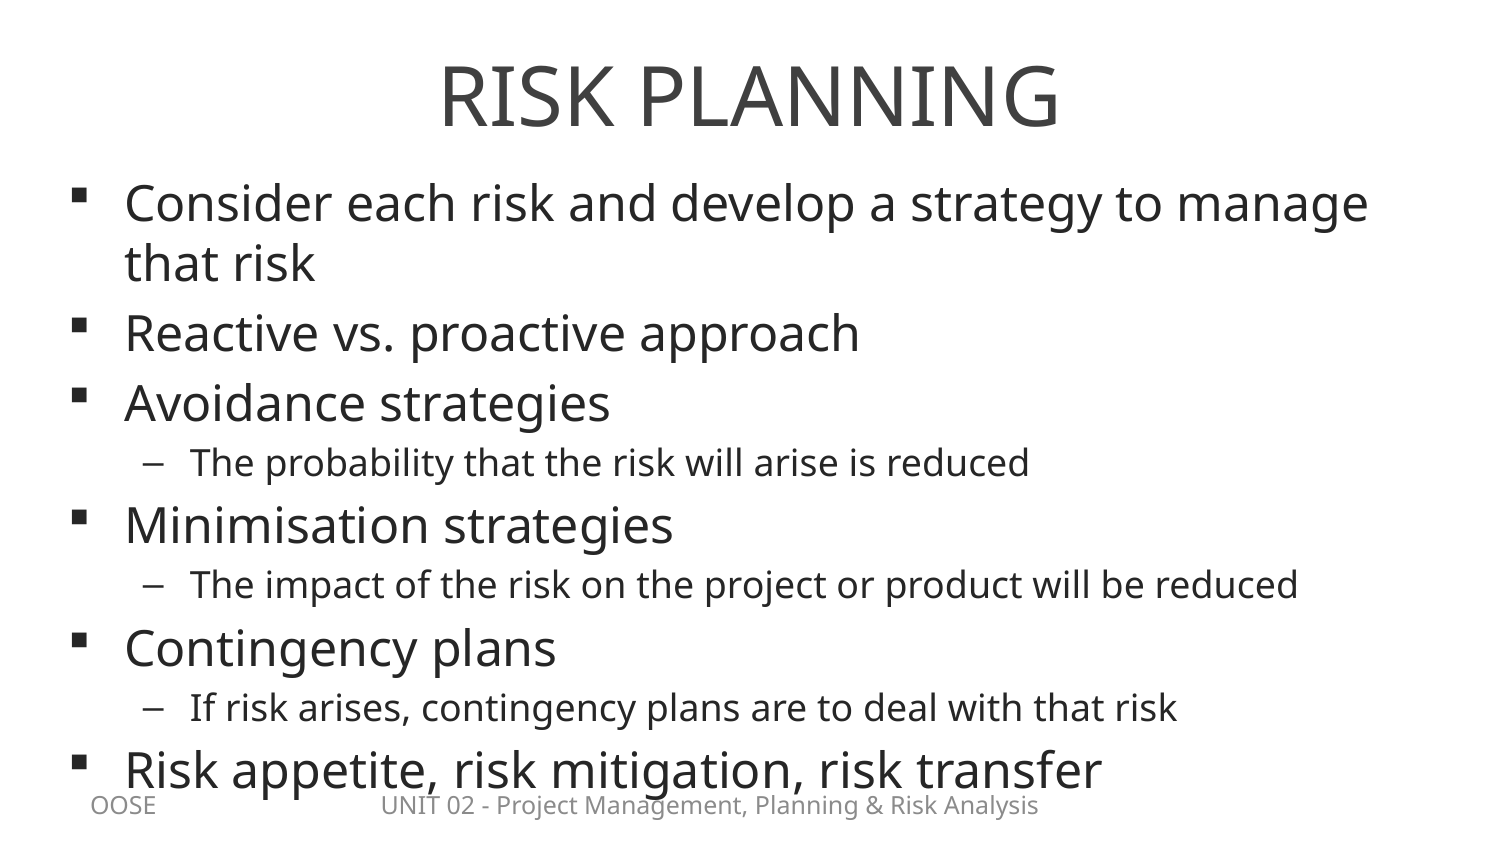

# Risk planning
Consider each risk and develop a strategy to manage that risk
Reactive vs. proactive approach
Avoidance strategies
The probability that the risk will arise is reduced
Minimisation strategies
The impact of the risk on the project or product will be reduced
Contingency plans
If risk arises, contingency plans are to deal with that risk
Risk appetite, risk mitigation, risk transfer
OOSE
UNIT 02 - Project Management, Planning & Risk Analysis